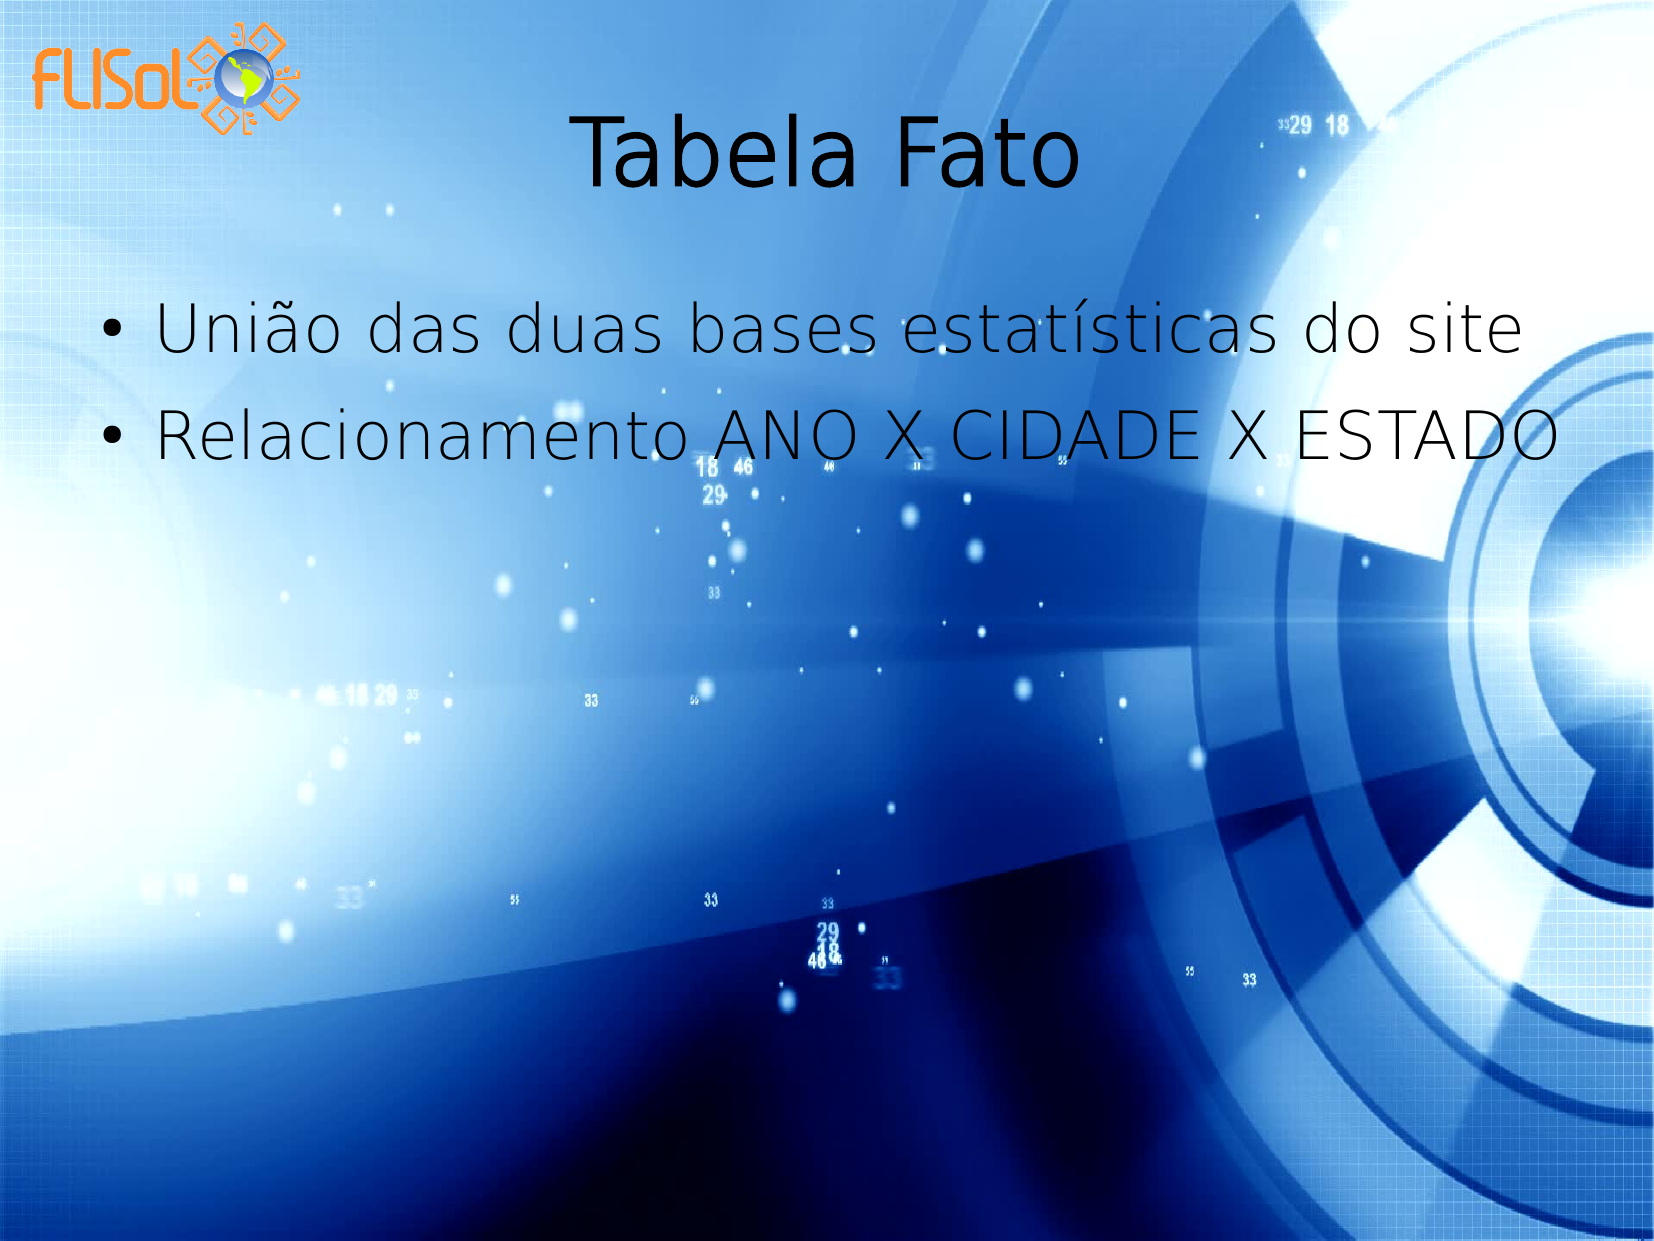

# Tabela Fato
União das duas bases estatísticas do site
Relacionamento ANO X CIDADE X ESTADO